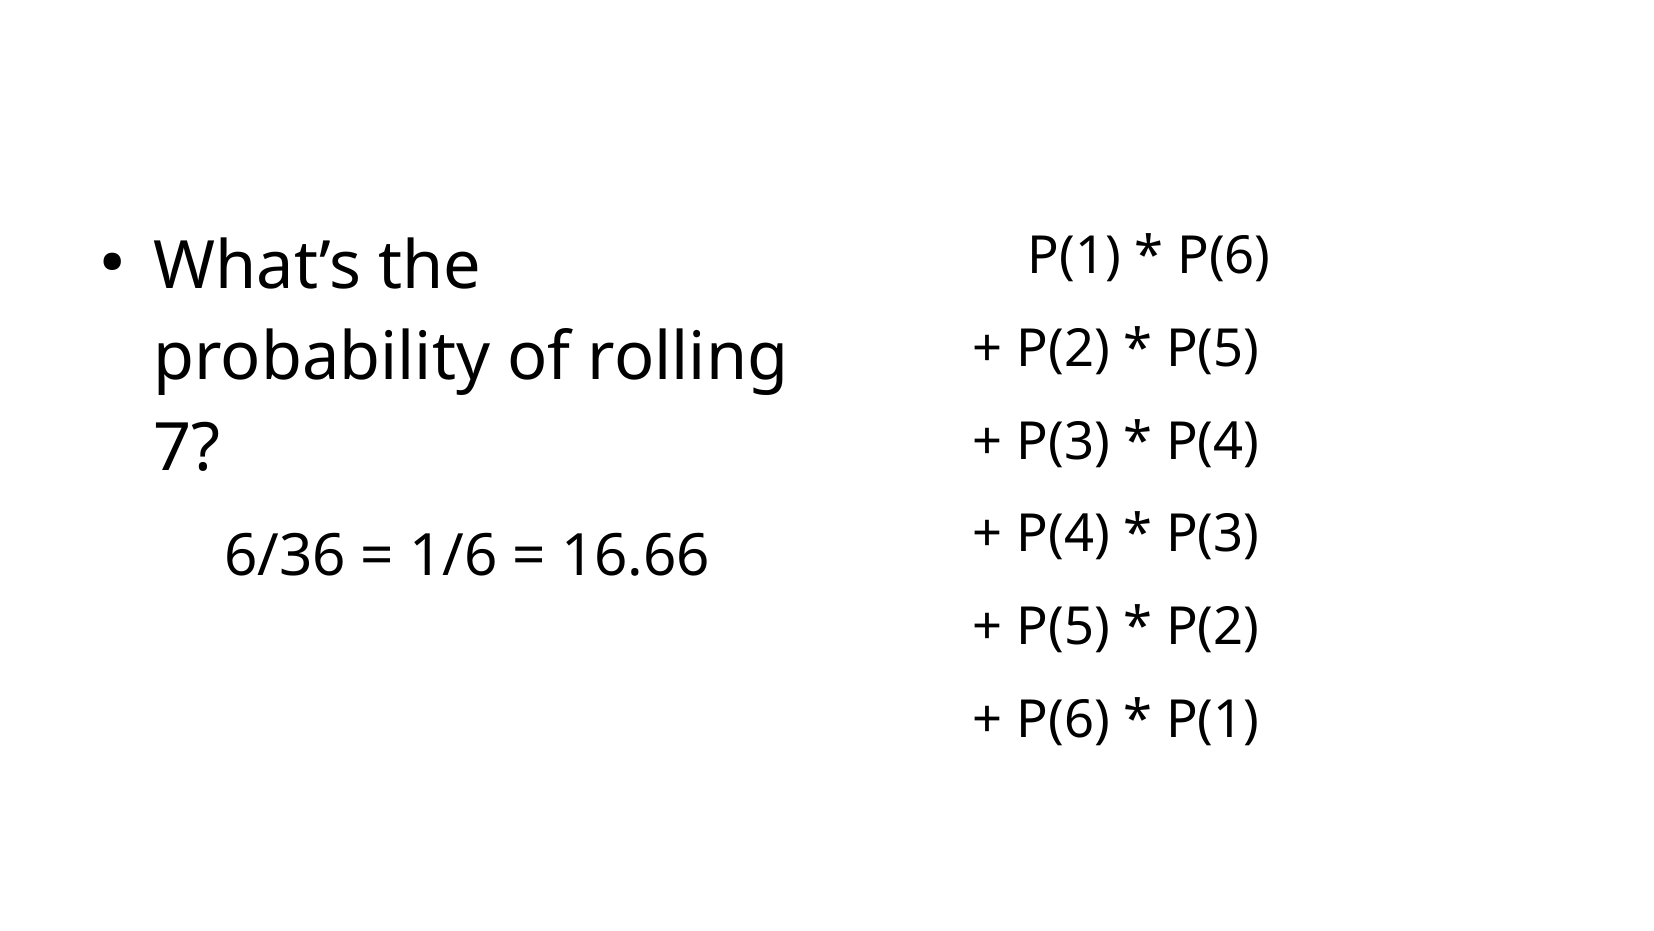

#
What’s the probability of rolling 7?
6/36 = 1/6 = 16.66
 P(1) * P(6)
+ P(2) * P(5)
+ P(3) * P(4)
+ P(4) * P(3)
+ P(5) * P(2)
+ P(6) * P(1)